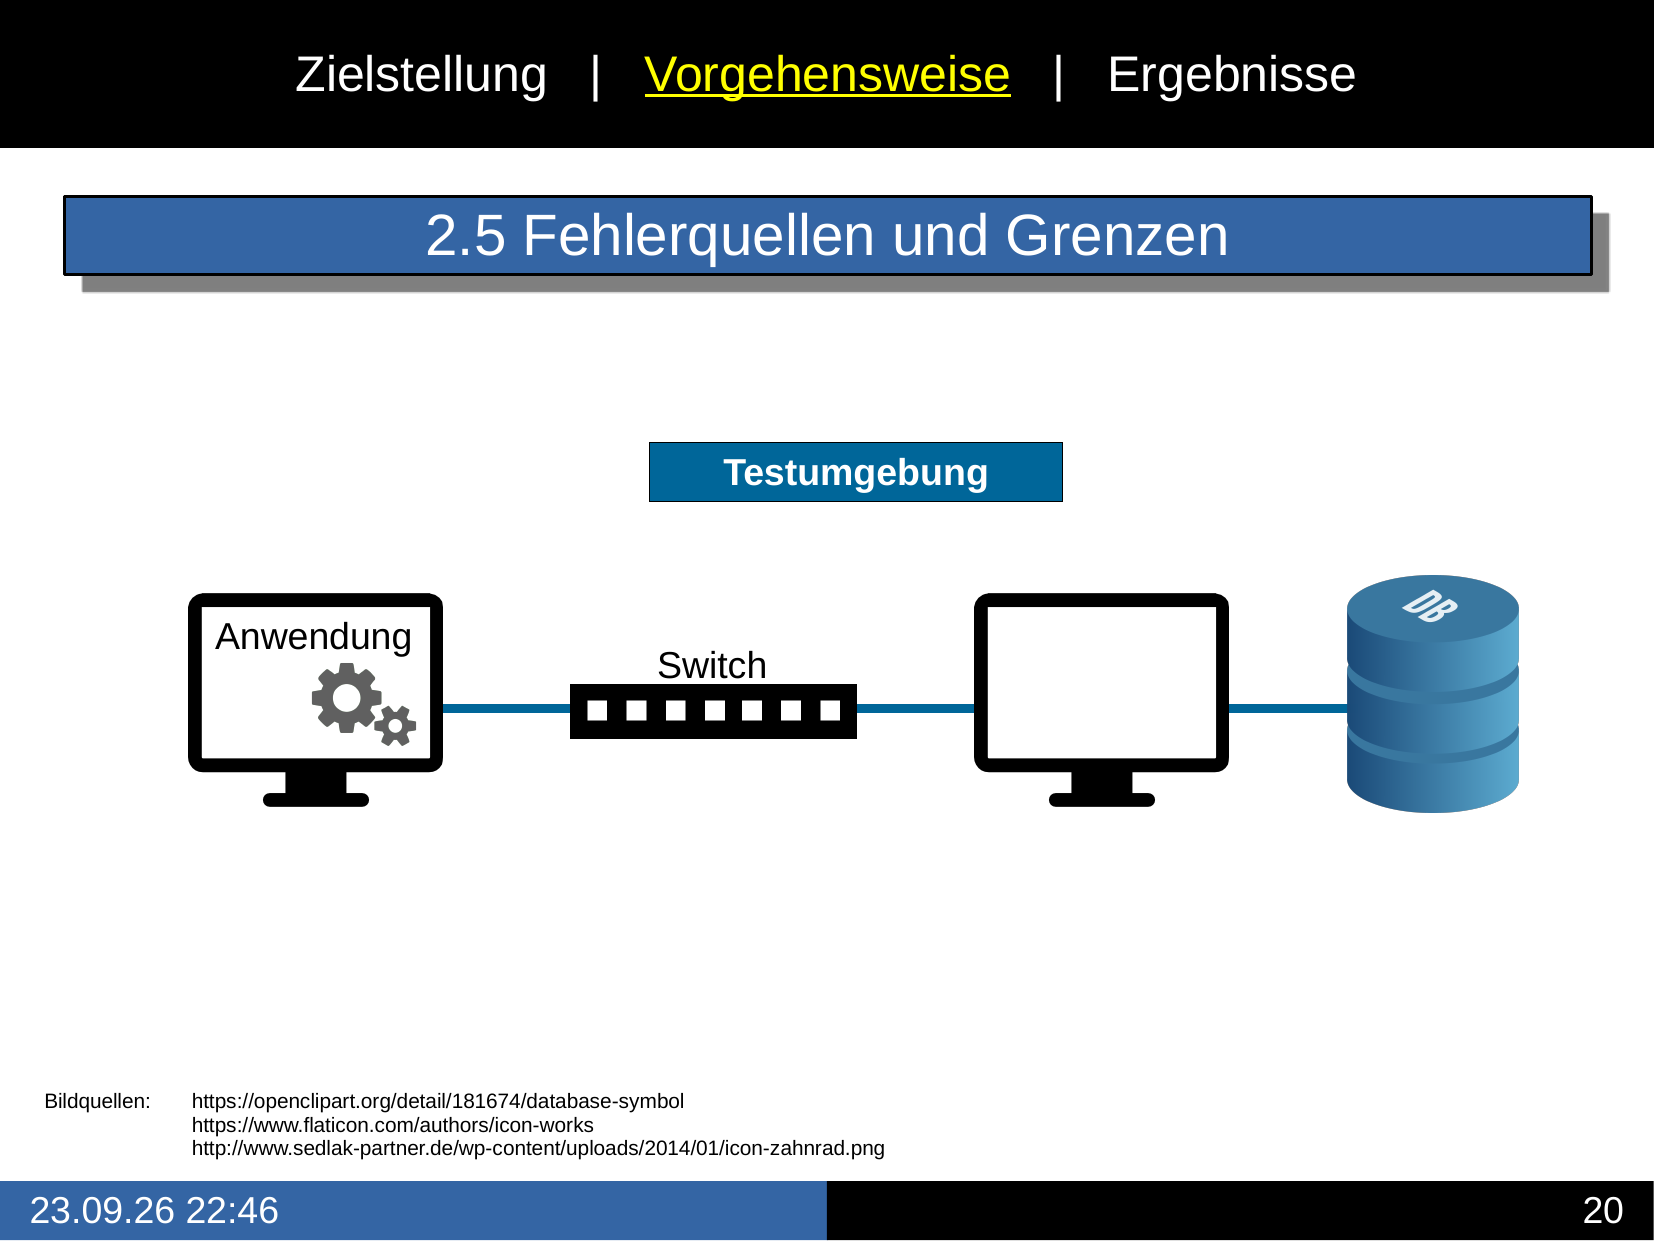

Zielstellung | Vorgehensweise | Ergebnisse
2.5 Fehlerquellen und Grenzen
#
Testumgebung
Anwendung
Switch
Bildquellen: 	https://openclipart.org/detail/181674/database-symbol
		https://www.flaticon.com/authors/icon-works
		http://www.sedlak-partner.de/wp-content/uploads/2014/01/icon-zahnrad.png
20